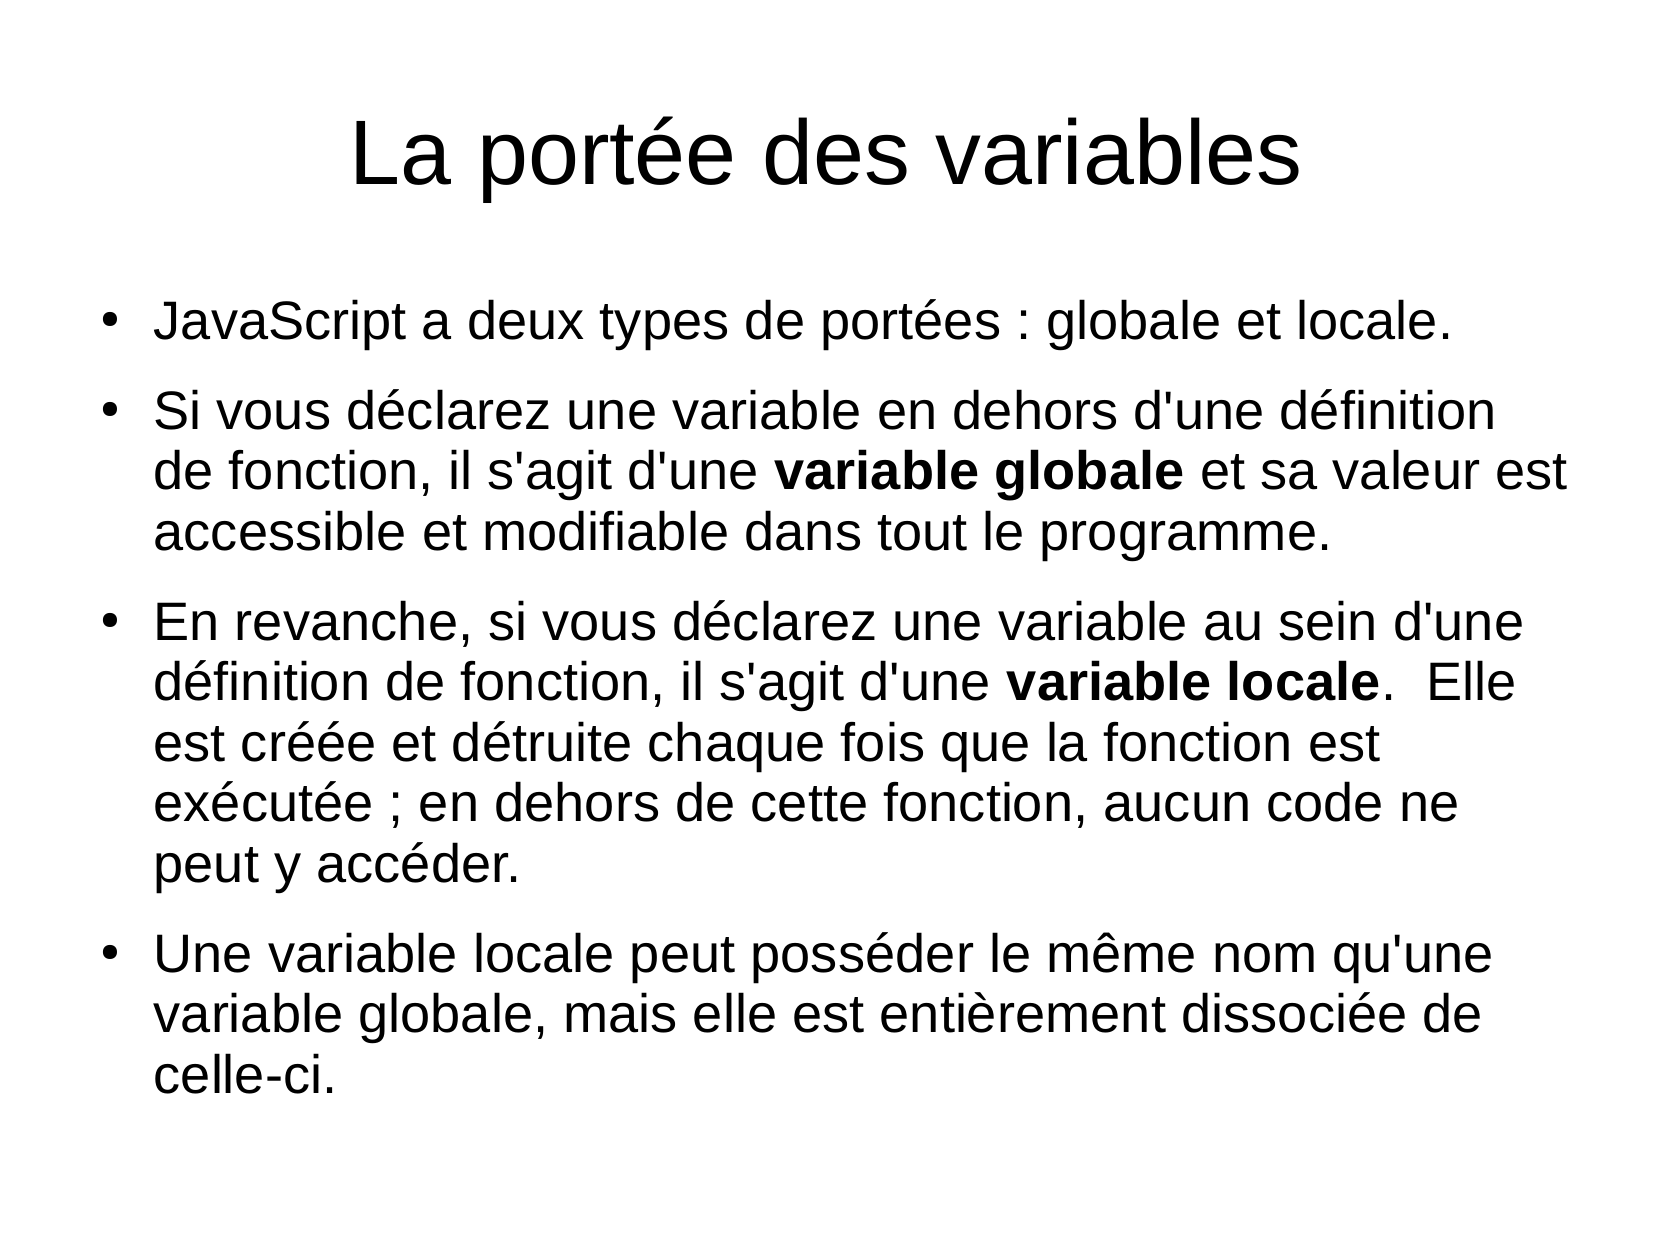

# La portée des variables
JavaScript a deux types de portées : globale et locale.
Si vous déclarez une variable en dehors d'une définition de fonction, il s'agit d'une variable globale et sa valeur est accessible et modifiable dans tout le programme.
En revanche, si vous déclarez une variable au sein d'une définition de fonction, il s'agit d'une variable locale. Elle est créée et détruite chaque fois que la fonction est exécutée ; en dehors de cette fonction, aucun code ne peut y accéder.
Une variable locale peut posséder le même nom qu'une variable globale, mais elle est entièrement dissociée de celle-ci.